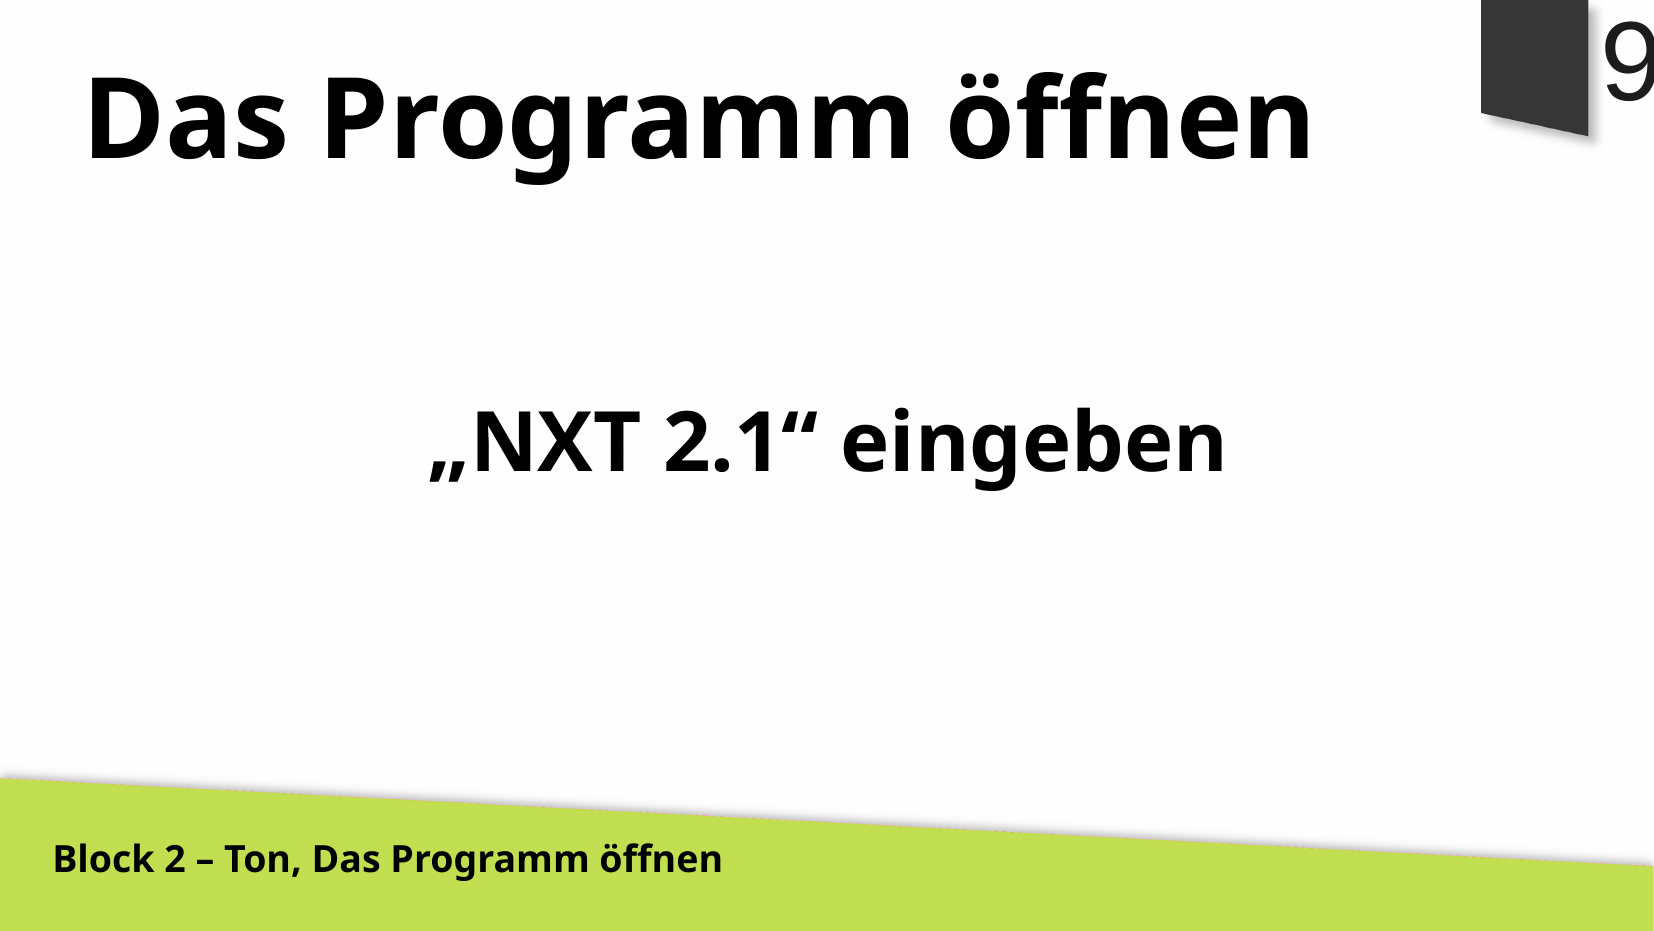

# Das Programm öffnen
„NXT 2.1“ eingeben
Block 2 – Ton, Das Programm öffnen